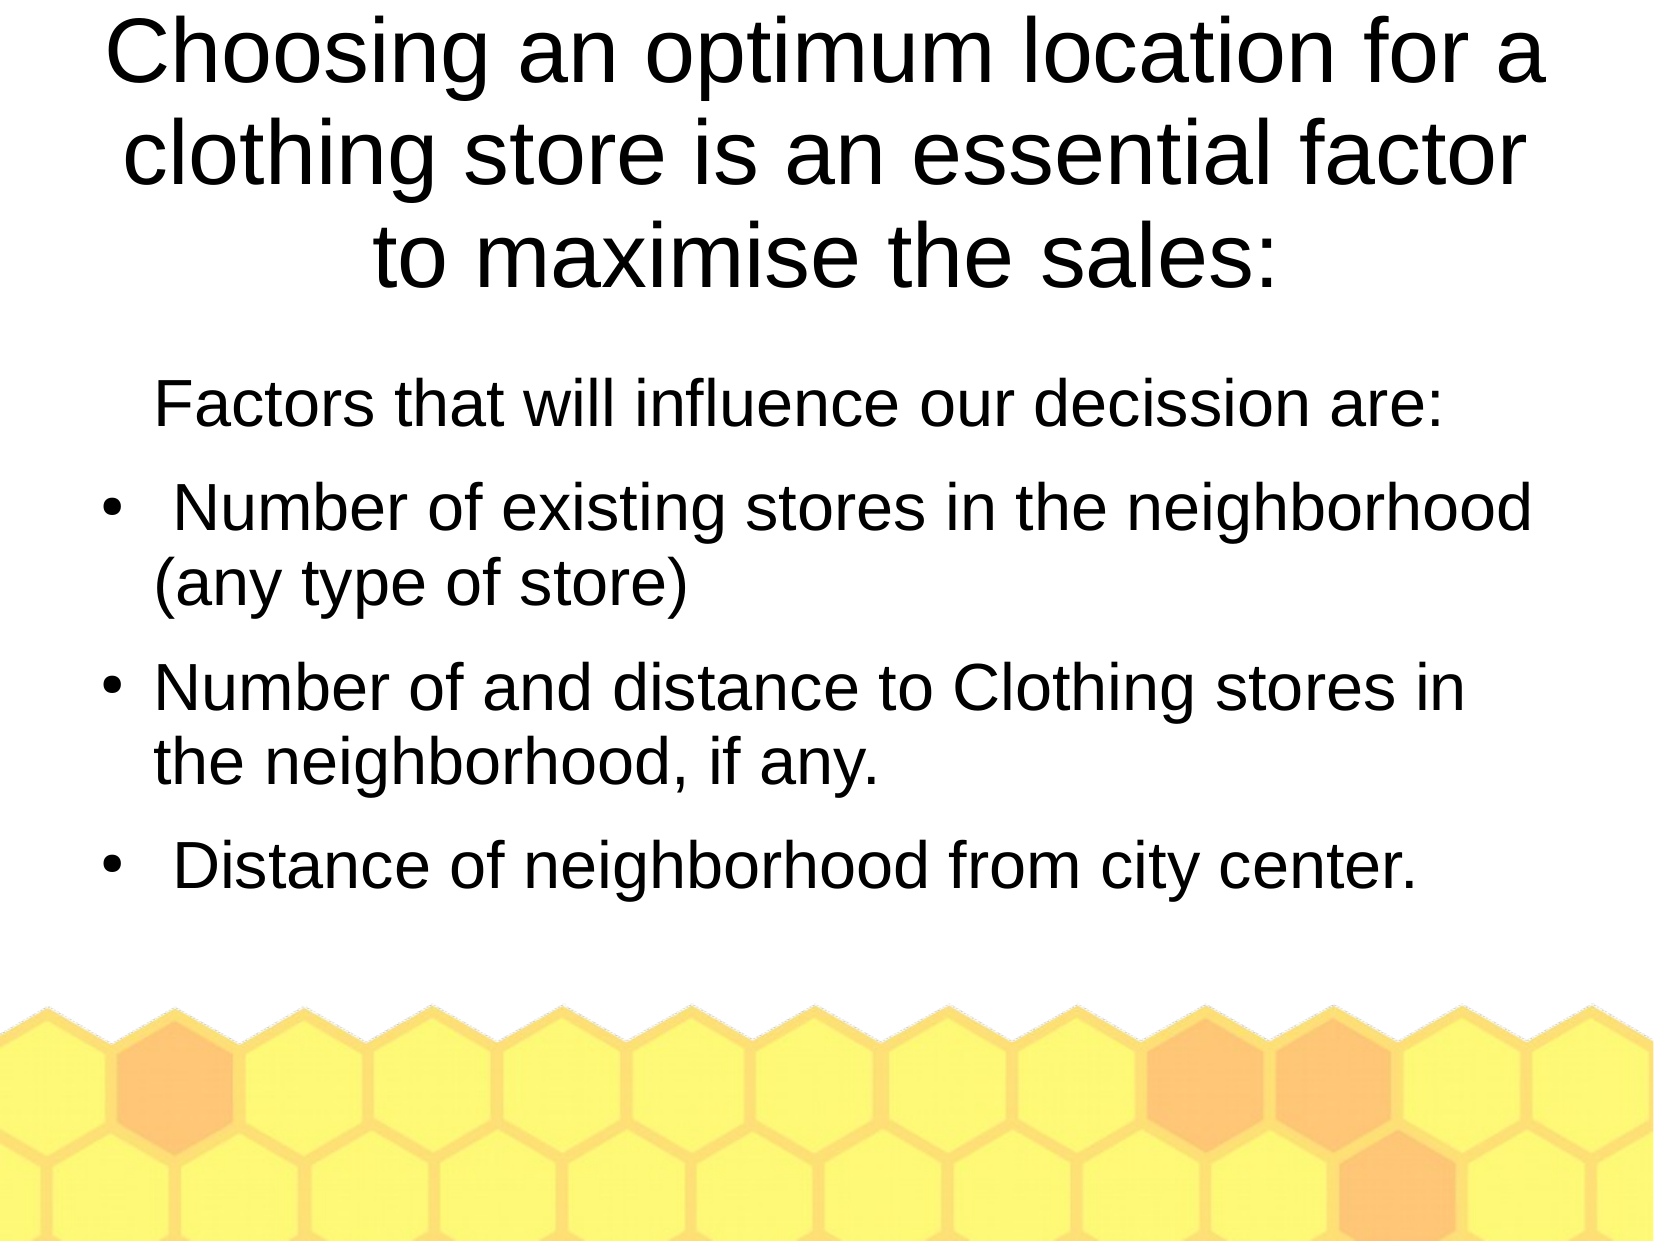

# Choosing an optimum location for a clothing store is an essential factor to maximise the sales:
Factors that will influence our decission are:
 Number of existing stores in the neighborhood (any type of store)
Number of and distance to Clothing stores in the neighborhood, if any.
 Distance of neighborhood from city center.